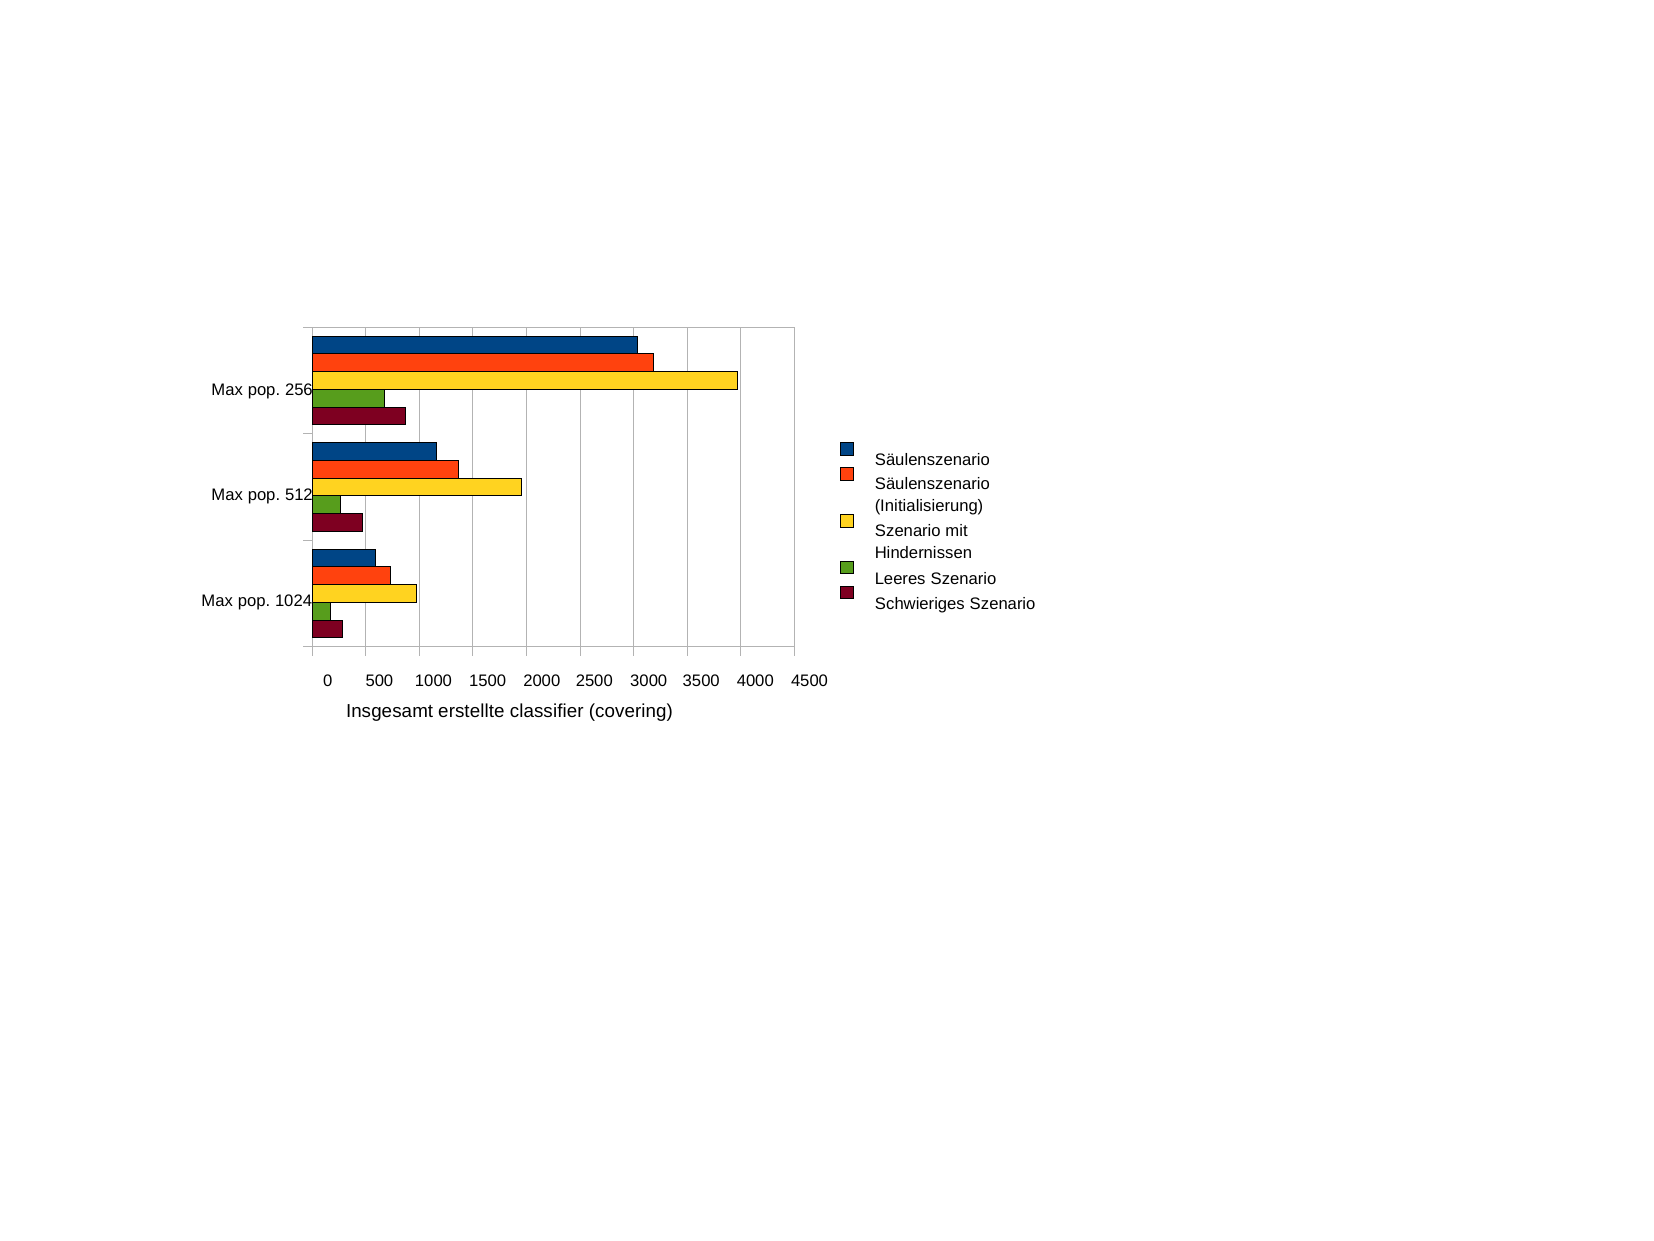

Max pop. 256
Säulenszenario
Säulenszenario
Max pop. 512
(Initialisierung)
Szenario mit
Hindernissen
Leeres Szenario
Max pop. 1024
Schwieriges Szenario
0
500
1000
1500
2000
2500
3000
3500
4000
4500
Insgesamt erstellte classifier (covering)